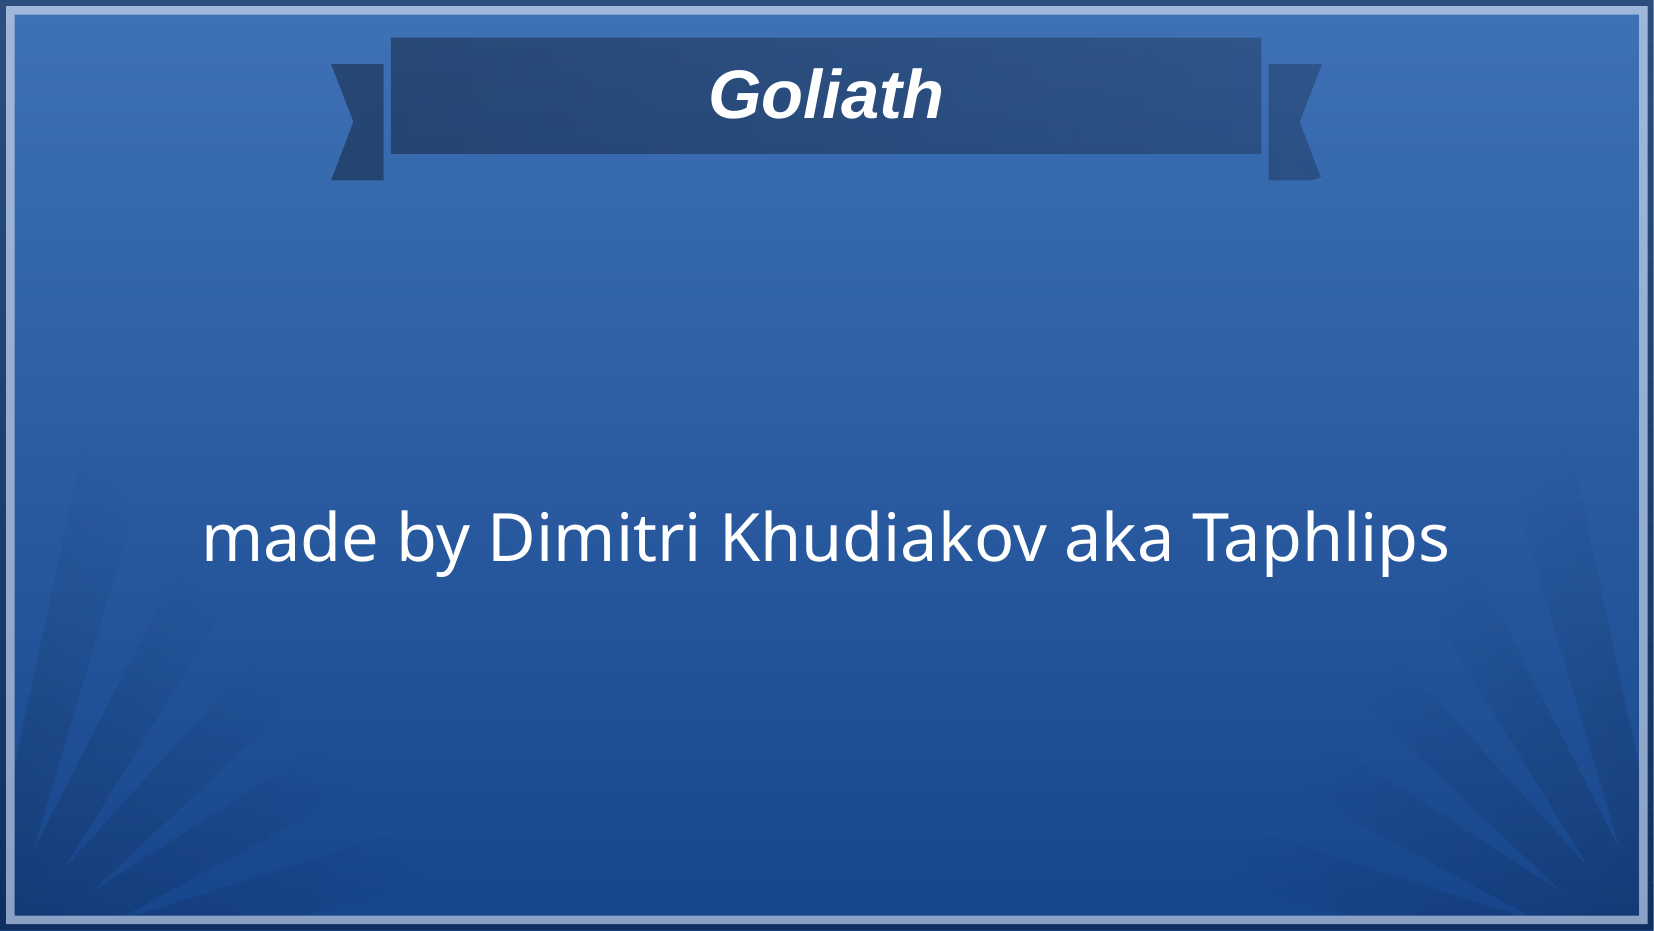

# Goliath
made by Dimitri Khudiakov aka Taphlips